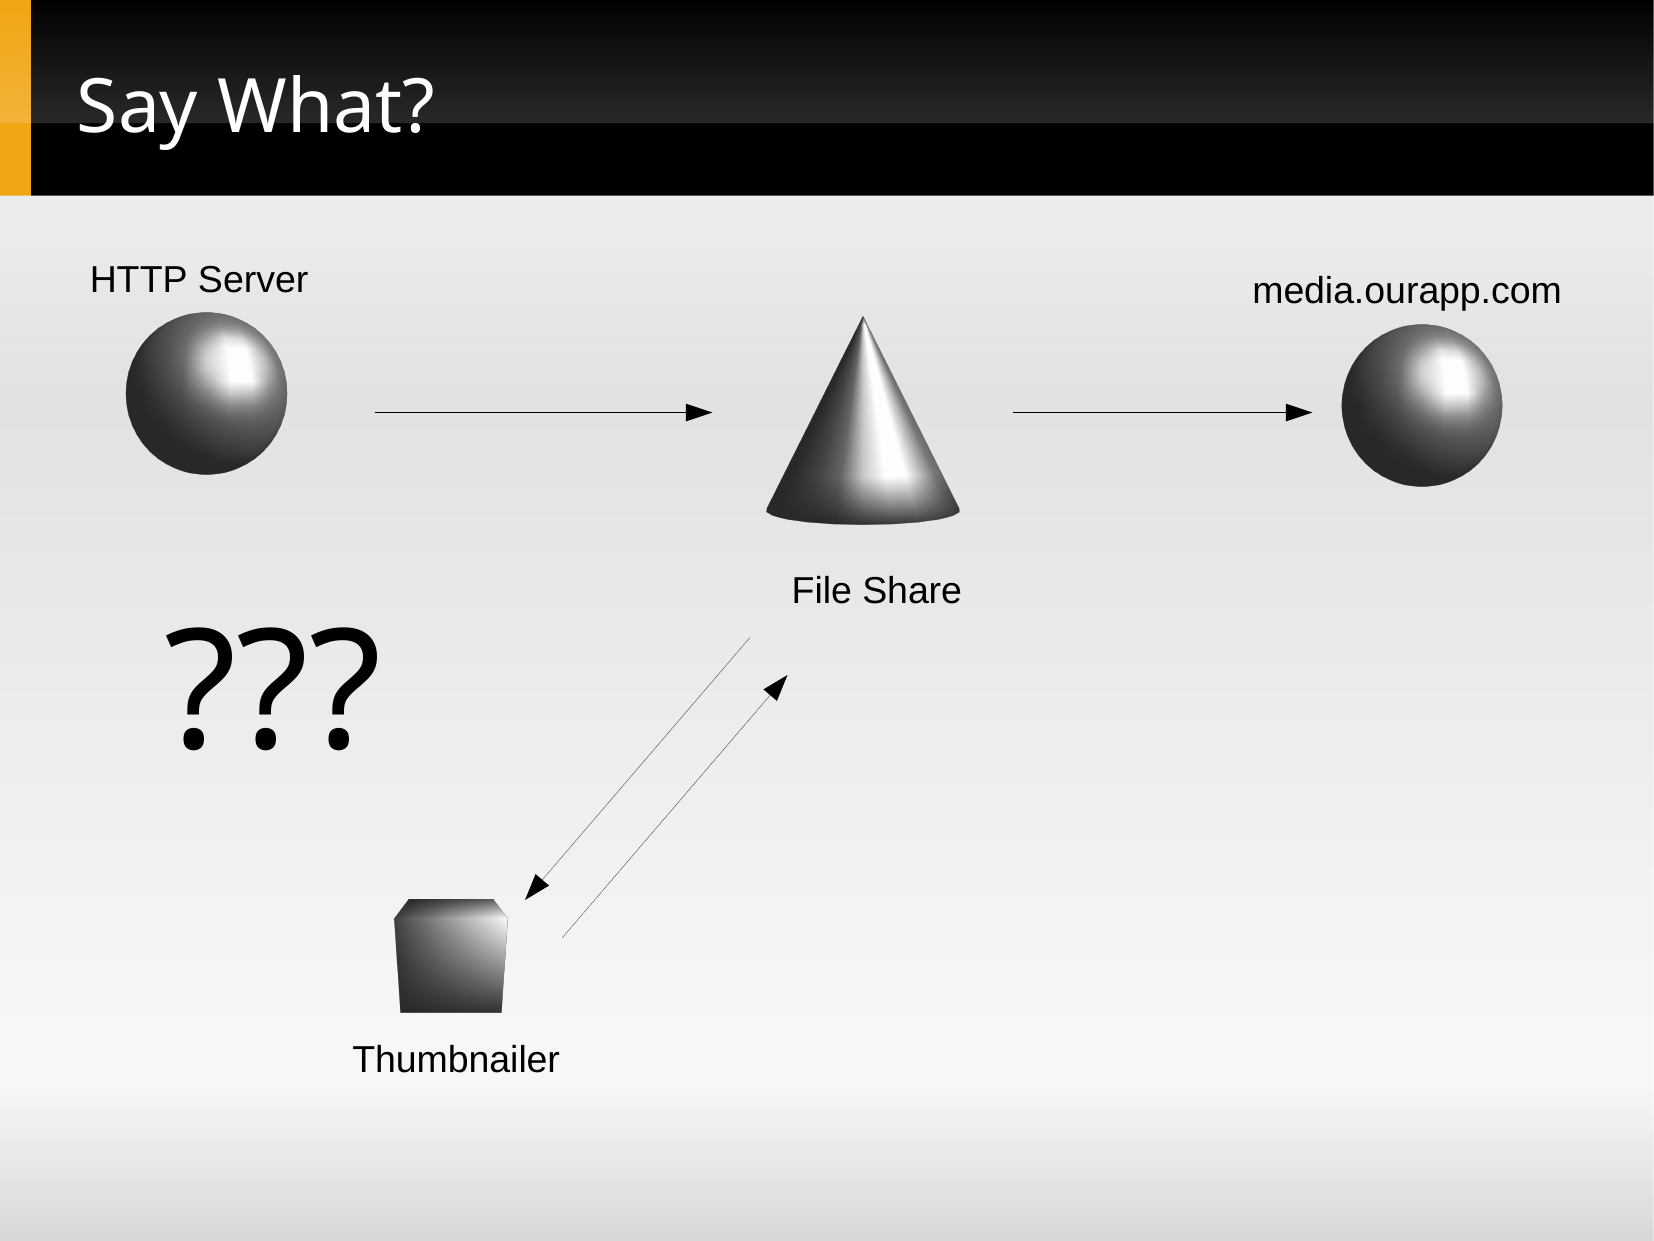

# Say What?
HTTP Server
media.ourapp.com
File Share
???
Thumbnailer